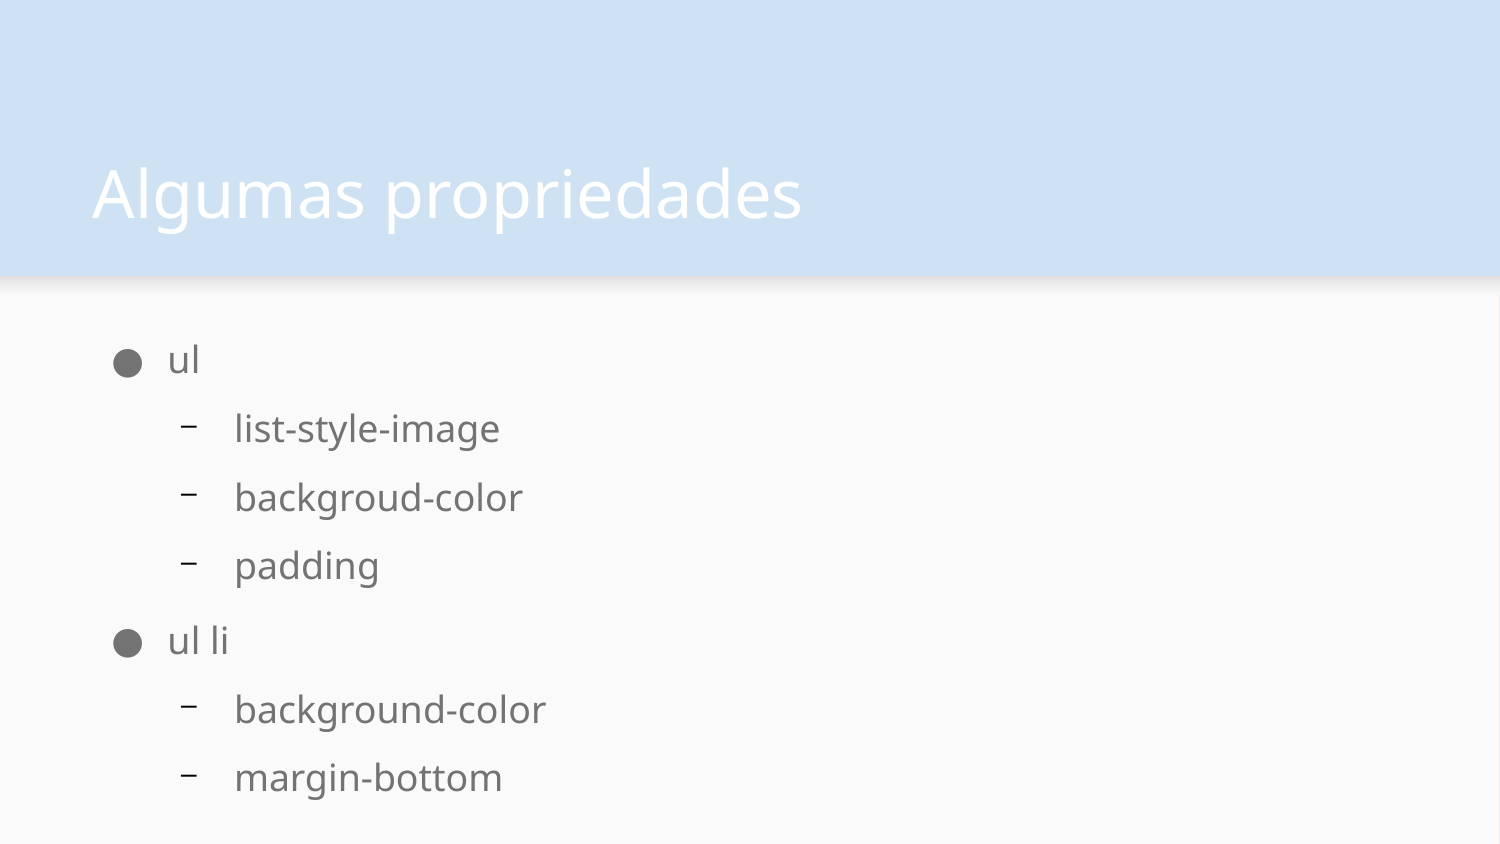

# Algumas propriedades
ul
list-style-image
backgroud-color
padding
ul li
background-color
margin-bottom